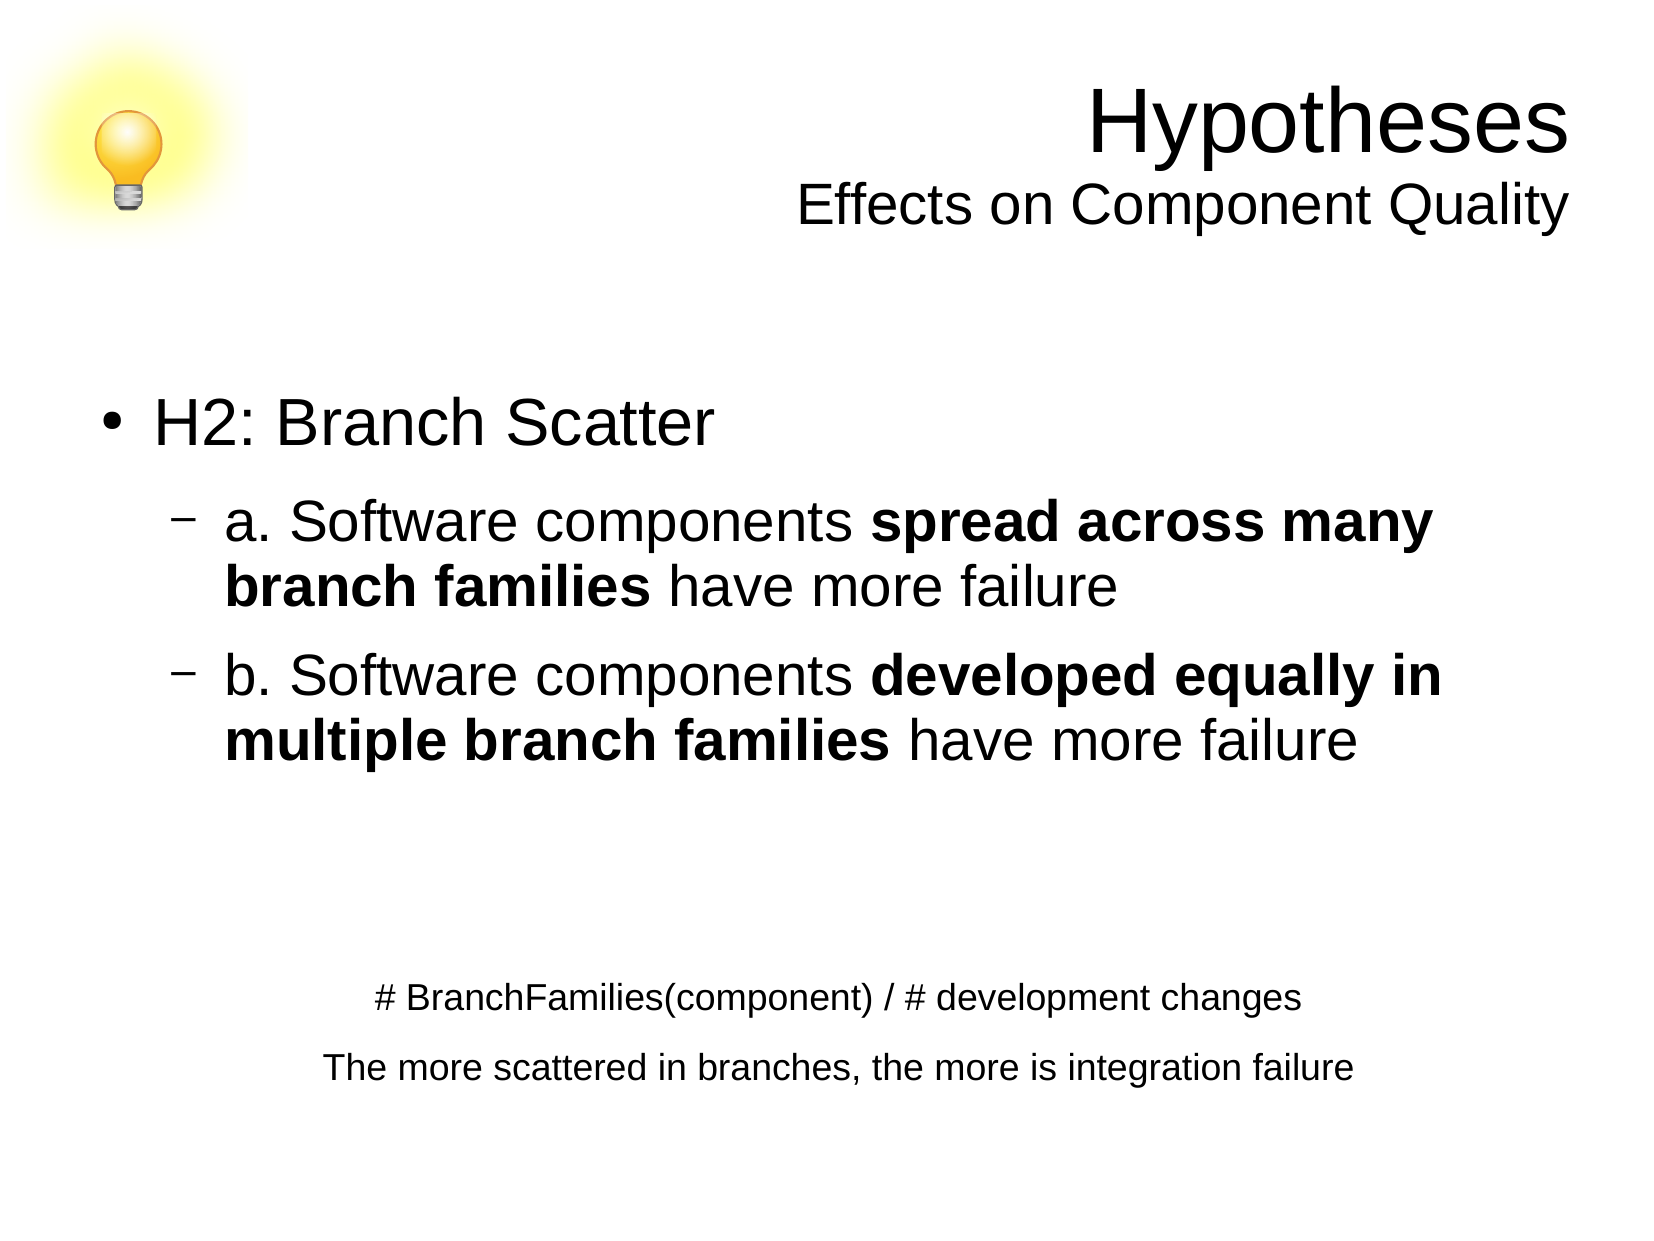

# Hypotheses Effects on Component Quality
H2: Branch Scatter
a. Software components spread across many branch families have more failure
b. Software components developed equally in multiple branch families have more failure
# BranchFamilies(component) / # development changes
The more scattered in branches, the more is integration failure